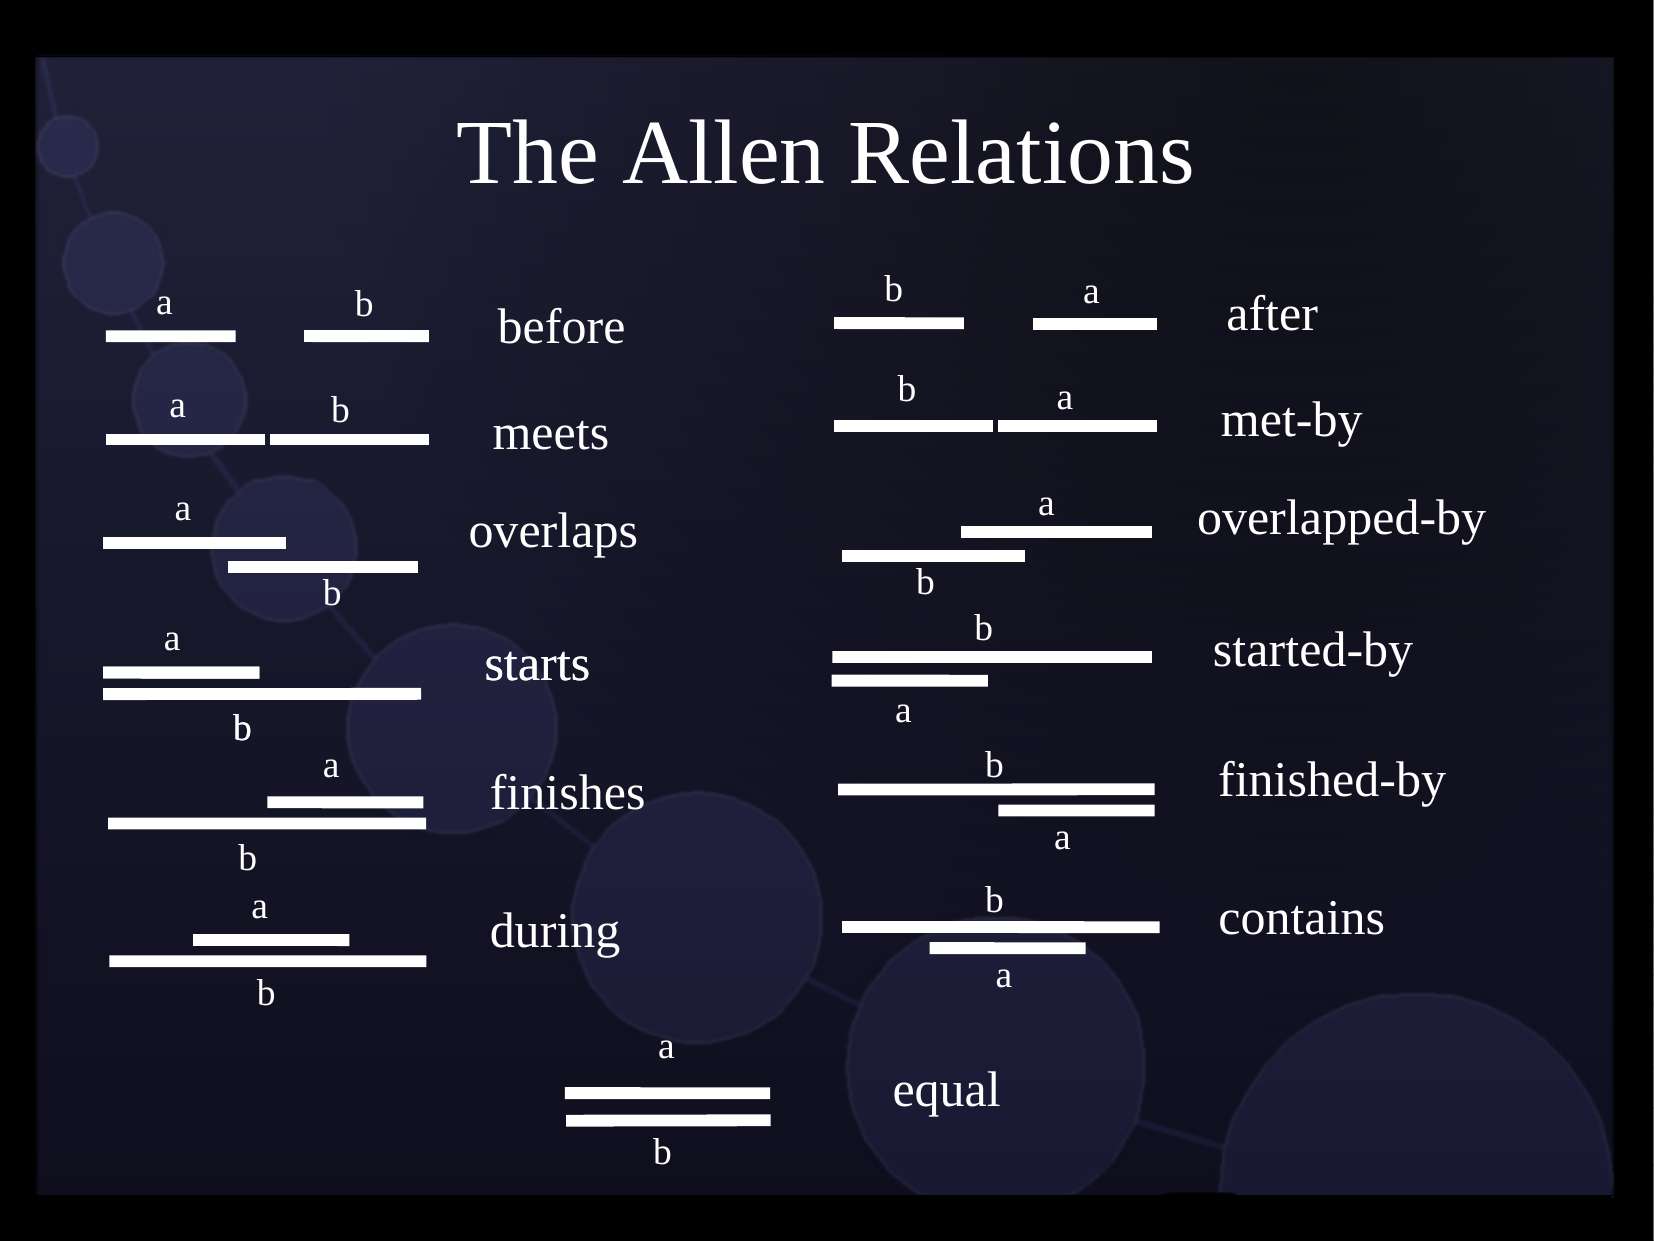

# The Allen Relations
b
a
a
b
after
before
b
a
a
b
met-by
meets
a
a
overlapped-by
overlaps
b
b
b
a
started-by
starts
starts
a
b
b
a
b
finished-by
finishes
a
b
b
a
contains
during
a
b
a
equal
b